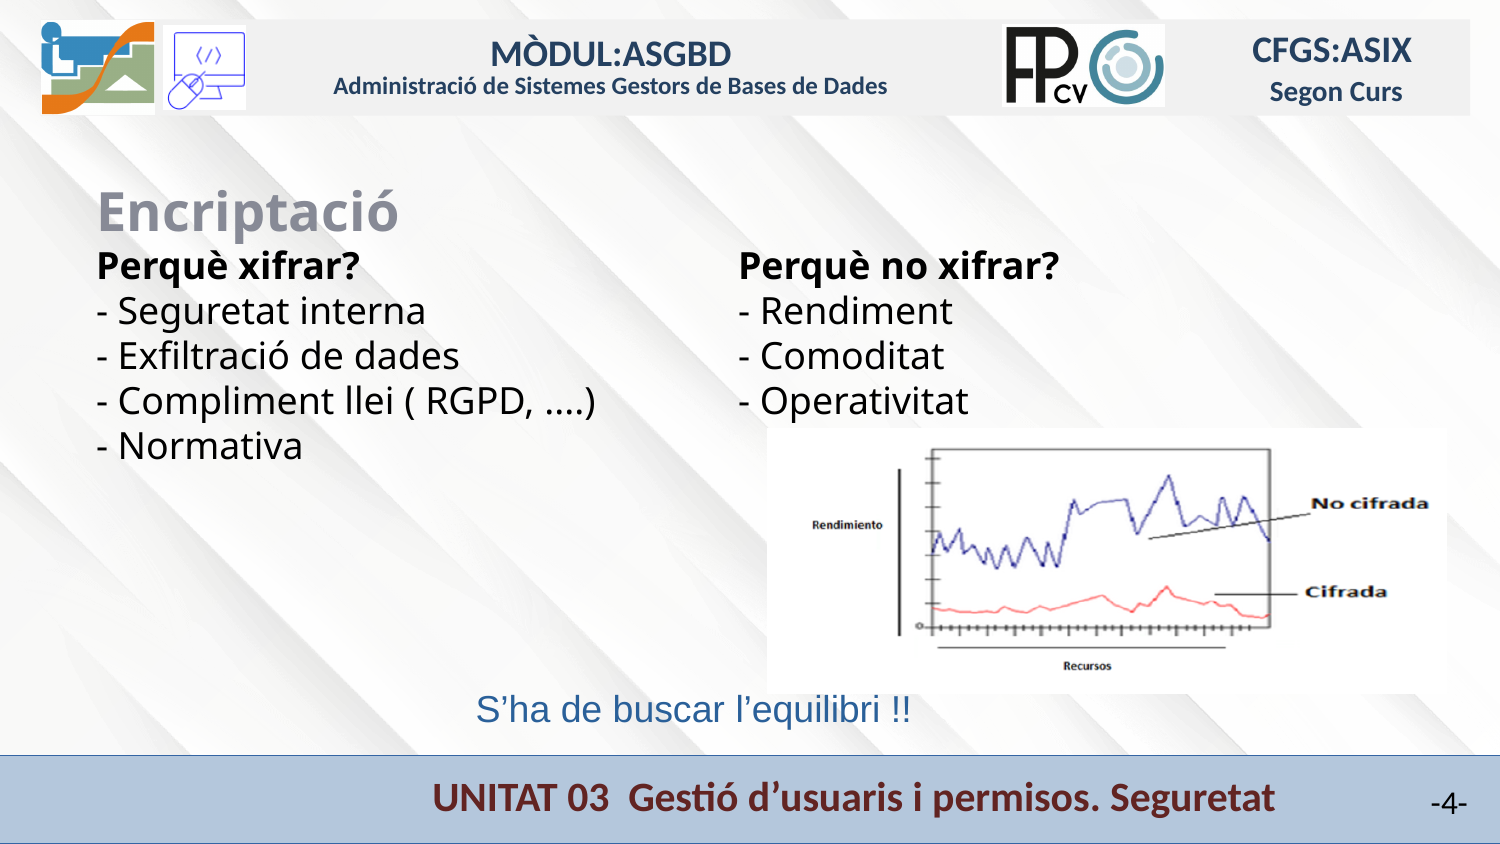

# Encriptació Perquè xifrar? - Seguretat interna - Exfiltració de dades - Compliment llei ( RGPD, ....) - Normativa
Perquè no xifrar?
- Rendiment
- Comoditat
- Operativitat
S’ha de buscar l’equilibri !!